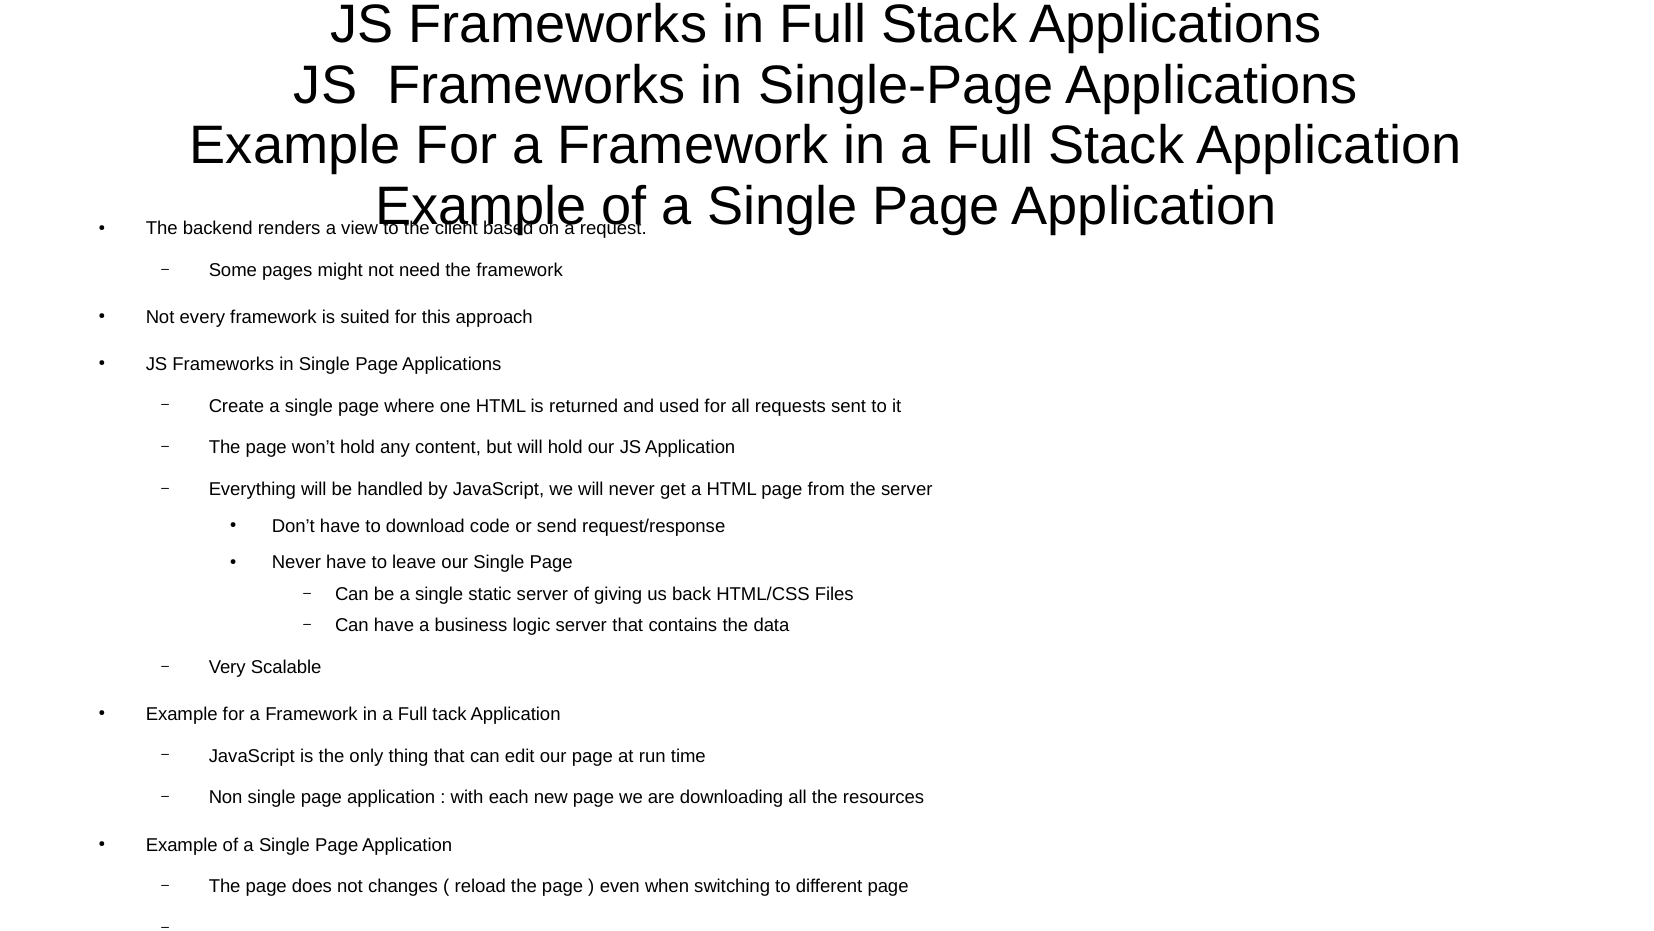

# JS Frameworks in Full Stack Applications JS Frameworks in Single-Page Applications Example For a Framework in a Full Stack Application Example of a Single Page Application
The backend renders a view to the client based on a request.
Some pages might not need the framework
Not every framework is suited for this approach
JS Frameworks in Single Page Applications
Create a single page where one HTML is returned and used for all requests sent to it
The page won’t hold any content, but will hold our JS Application
Everything will be handled by JavaScript, we will never get a HTML page from the server
Don’t have to download code or send request/response
Never have to leave our Single Page
Can be a single static server of giving us back HTML/CSS Files
Can have a business logic server that contains the data
Very Scalable
Example for a Framework in a Full tack Application
JavaScript is the only thing that can edit our page at run time
Non single page application : with each new page we are downloading all the resources
Example of a Single Page Application
The page does not changes ( reload the page ) even when switching to different page